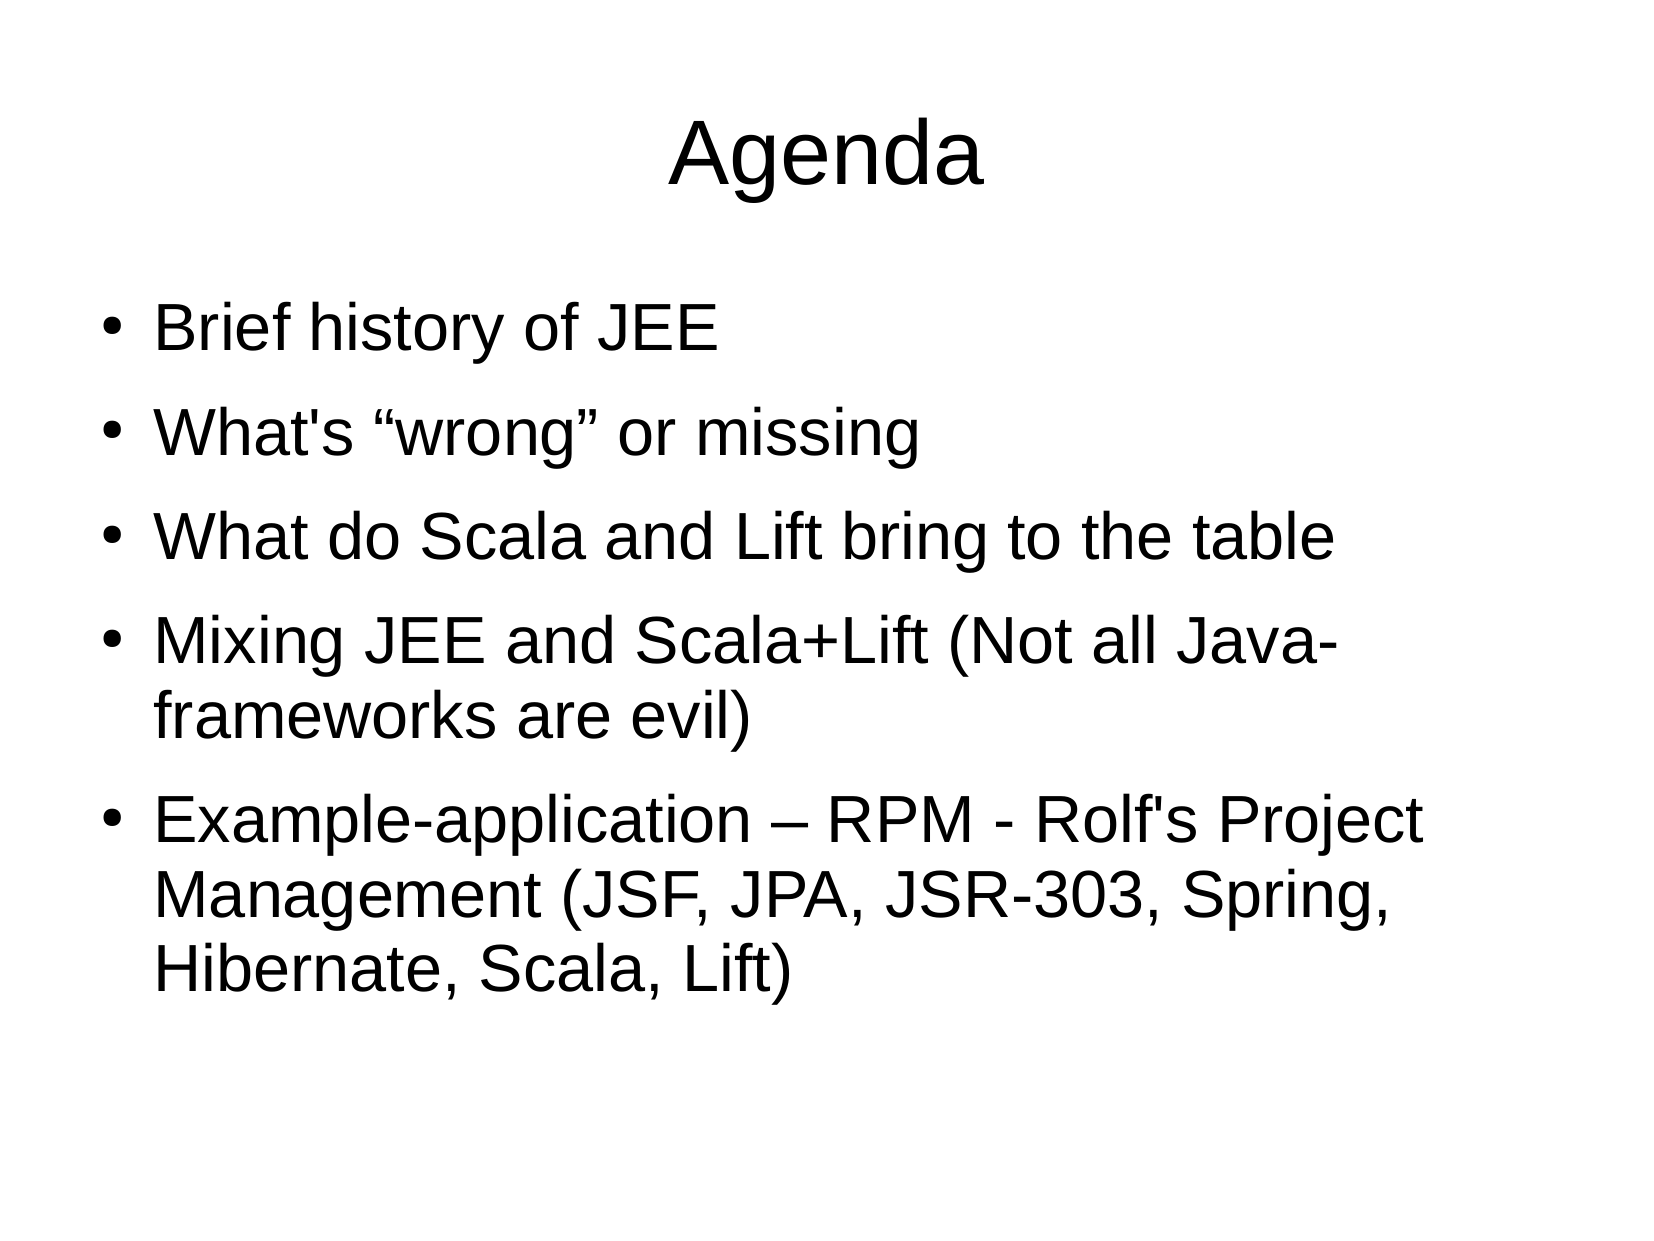

# Agenda
Brief history of JEE
What's “wrong” or missing
What do Scala and Lift bring to the table
Mixing JEE and Scala+Lift (Not all Java-frameworks are evil)
Example-application – RPM - Rolf's Project Management (JSF, JPA, JSR-303, Spring, Hibernate, Scala, Lift)